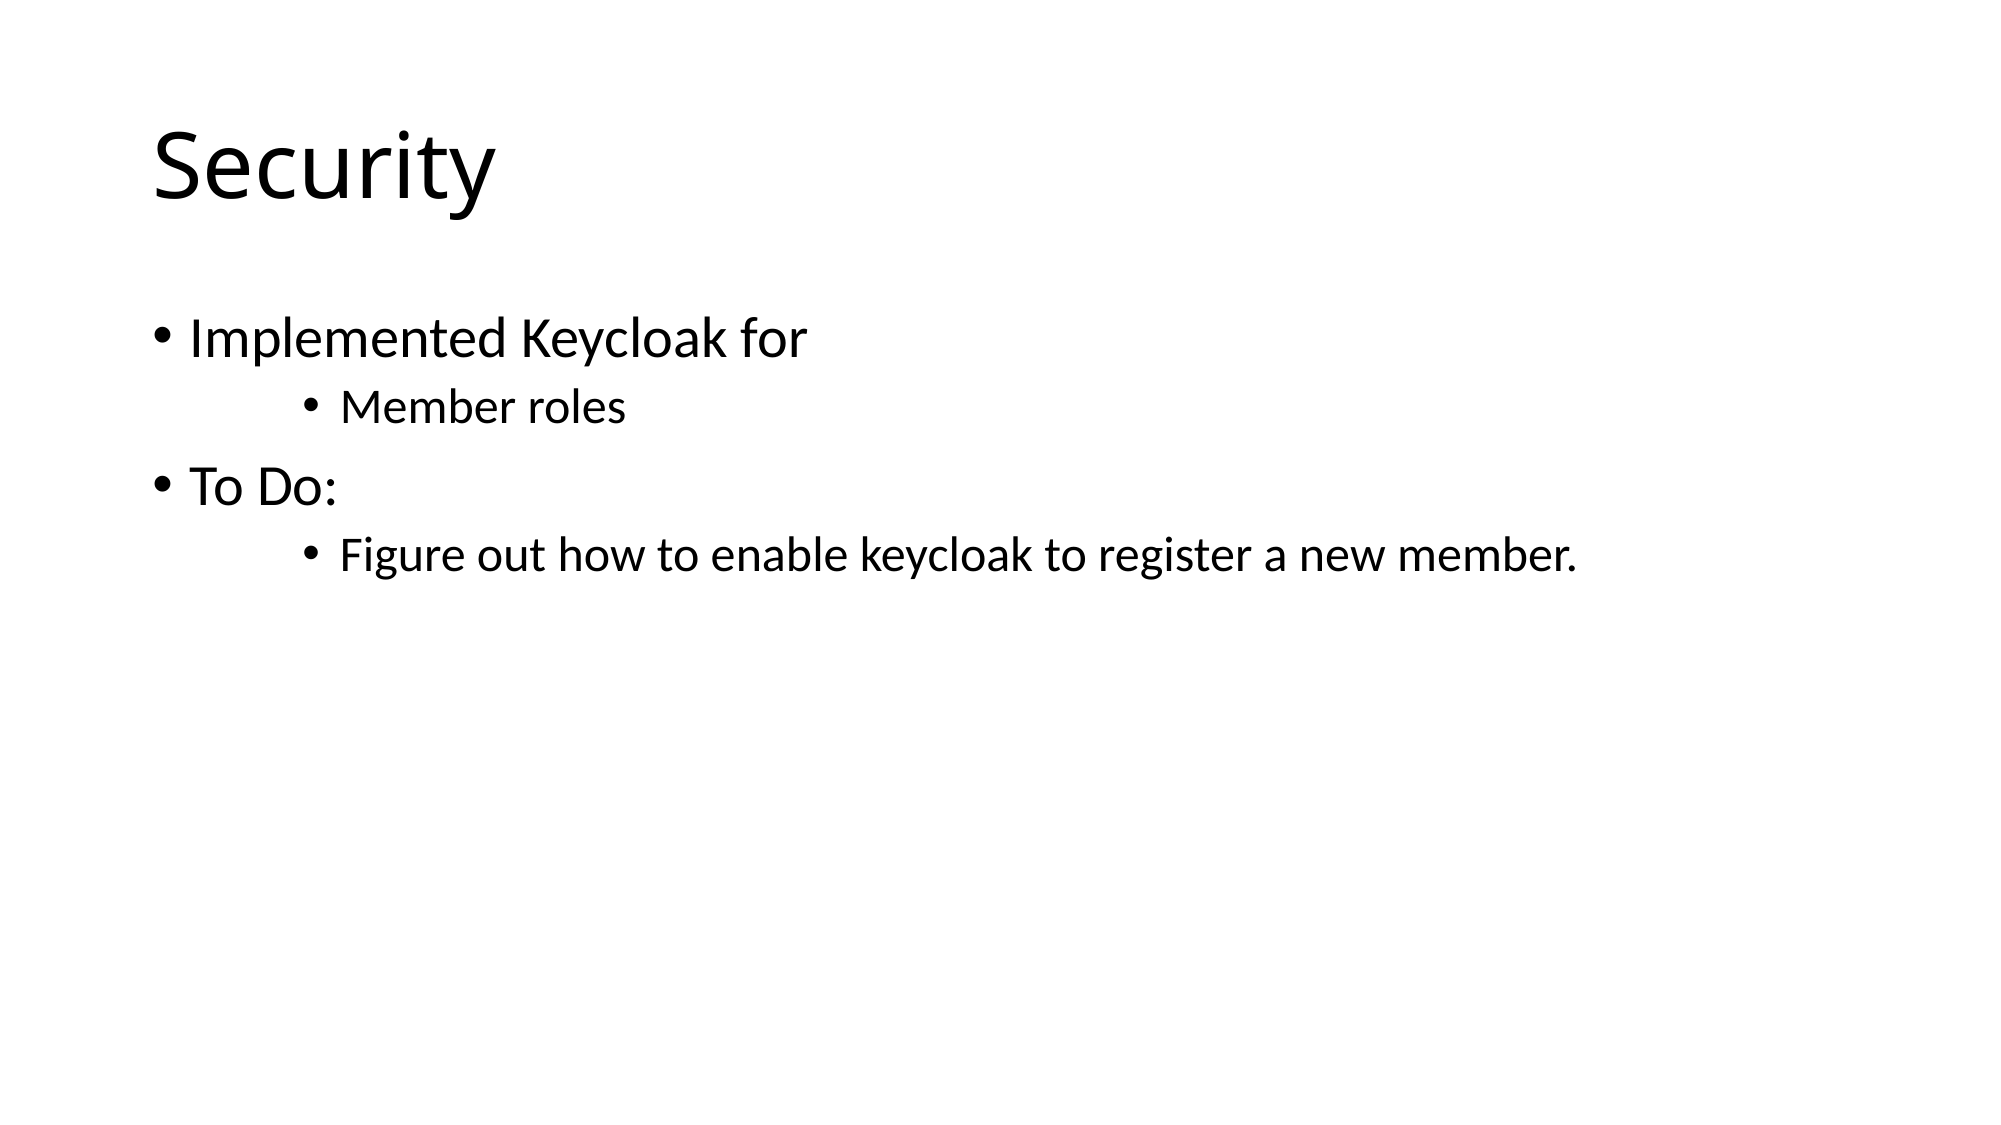

# Security
Implemented Keycloak for
Member roles
To Do:
Figure out how to enable keycloak to register a new member.